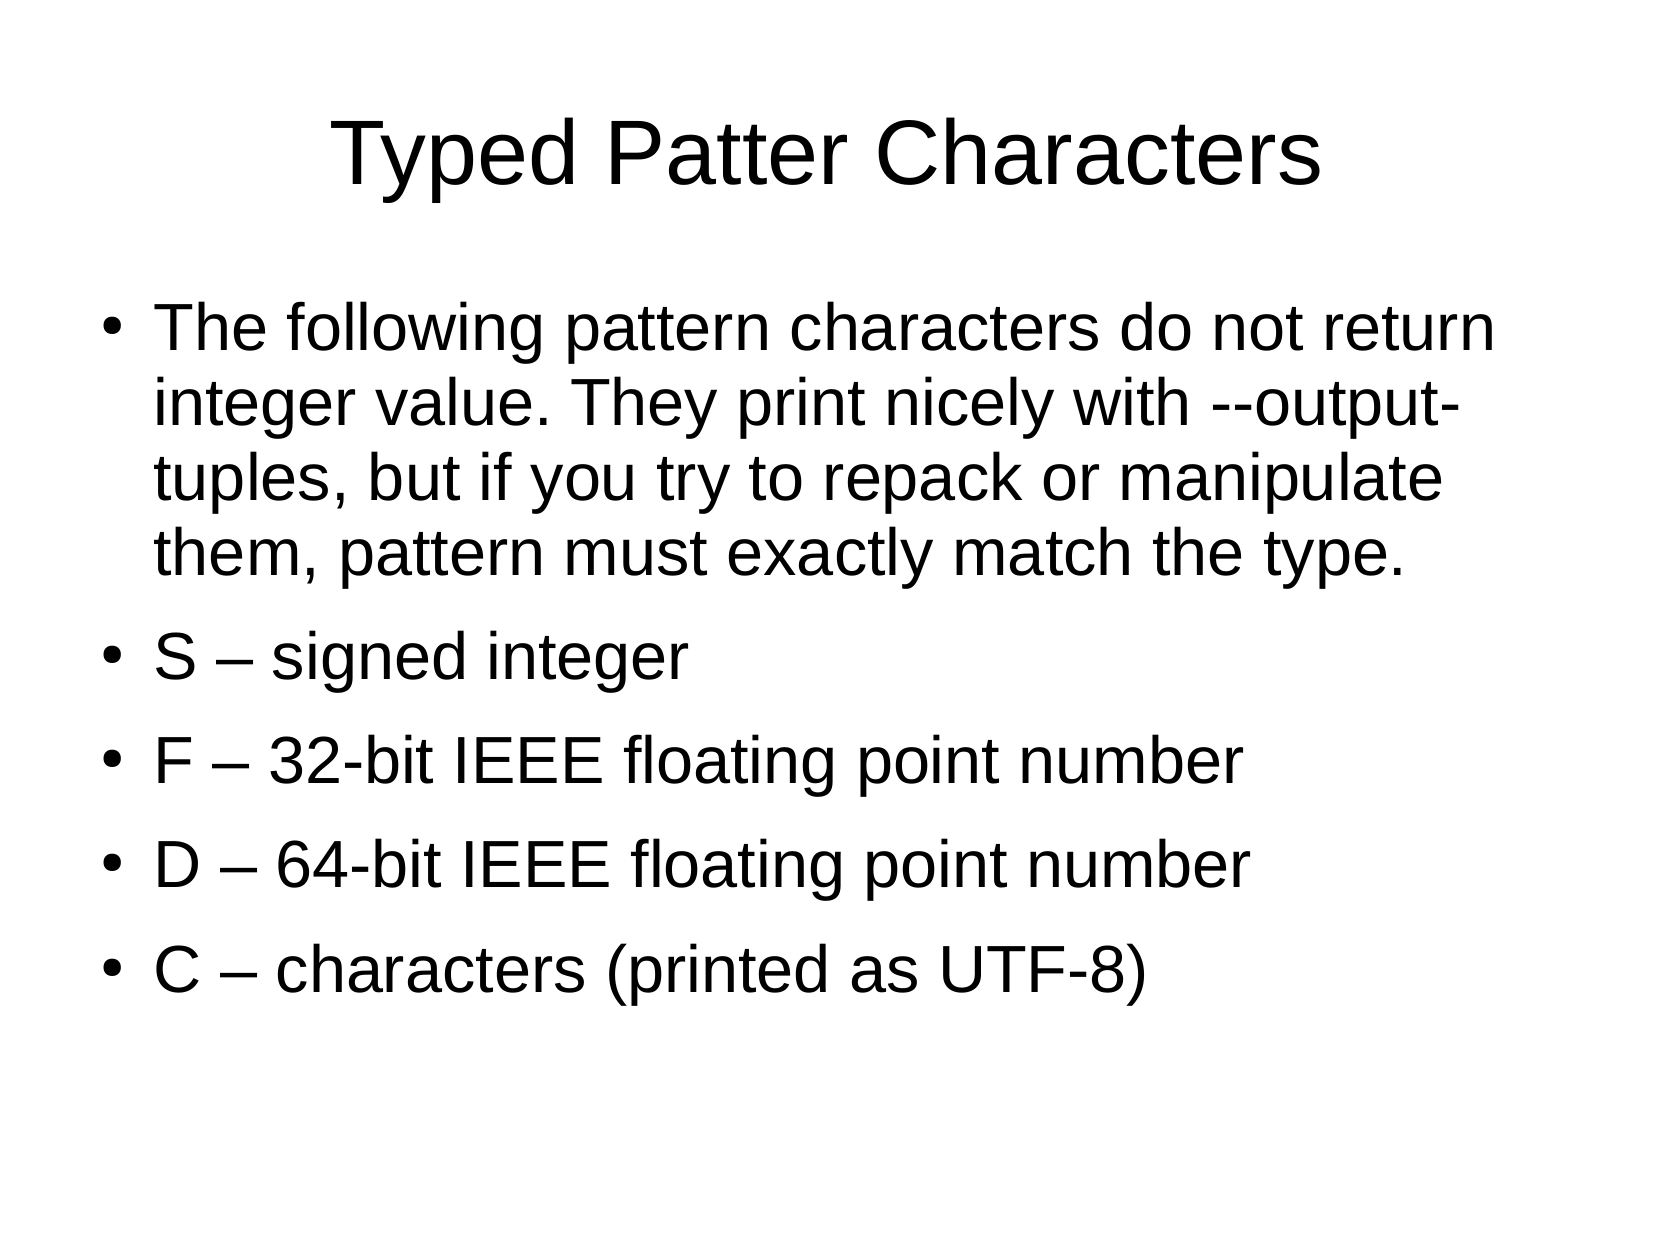

# Typed Patter Characters
The following pattern characters do not return integer value. They print nicely with --output-tuples, but if you try to repack or manipulate them, pattern must exactly match the type.
S – signed integer
F – 32-bit IEEE floating point number
D – 64-bit IEEE floating point number
C – characters (printed as UTF-8)